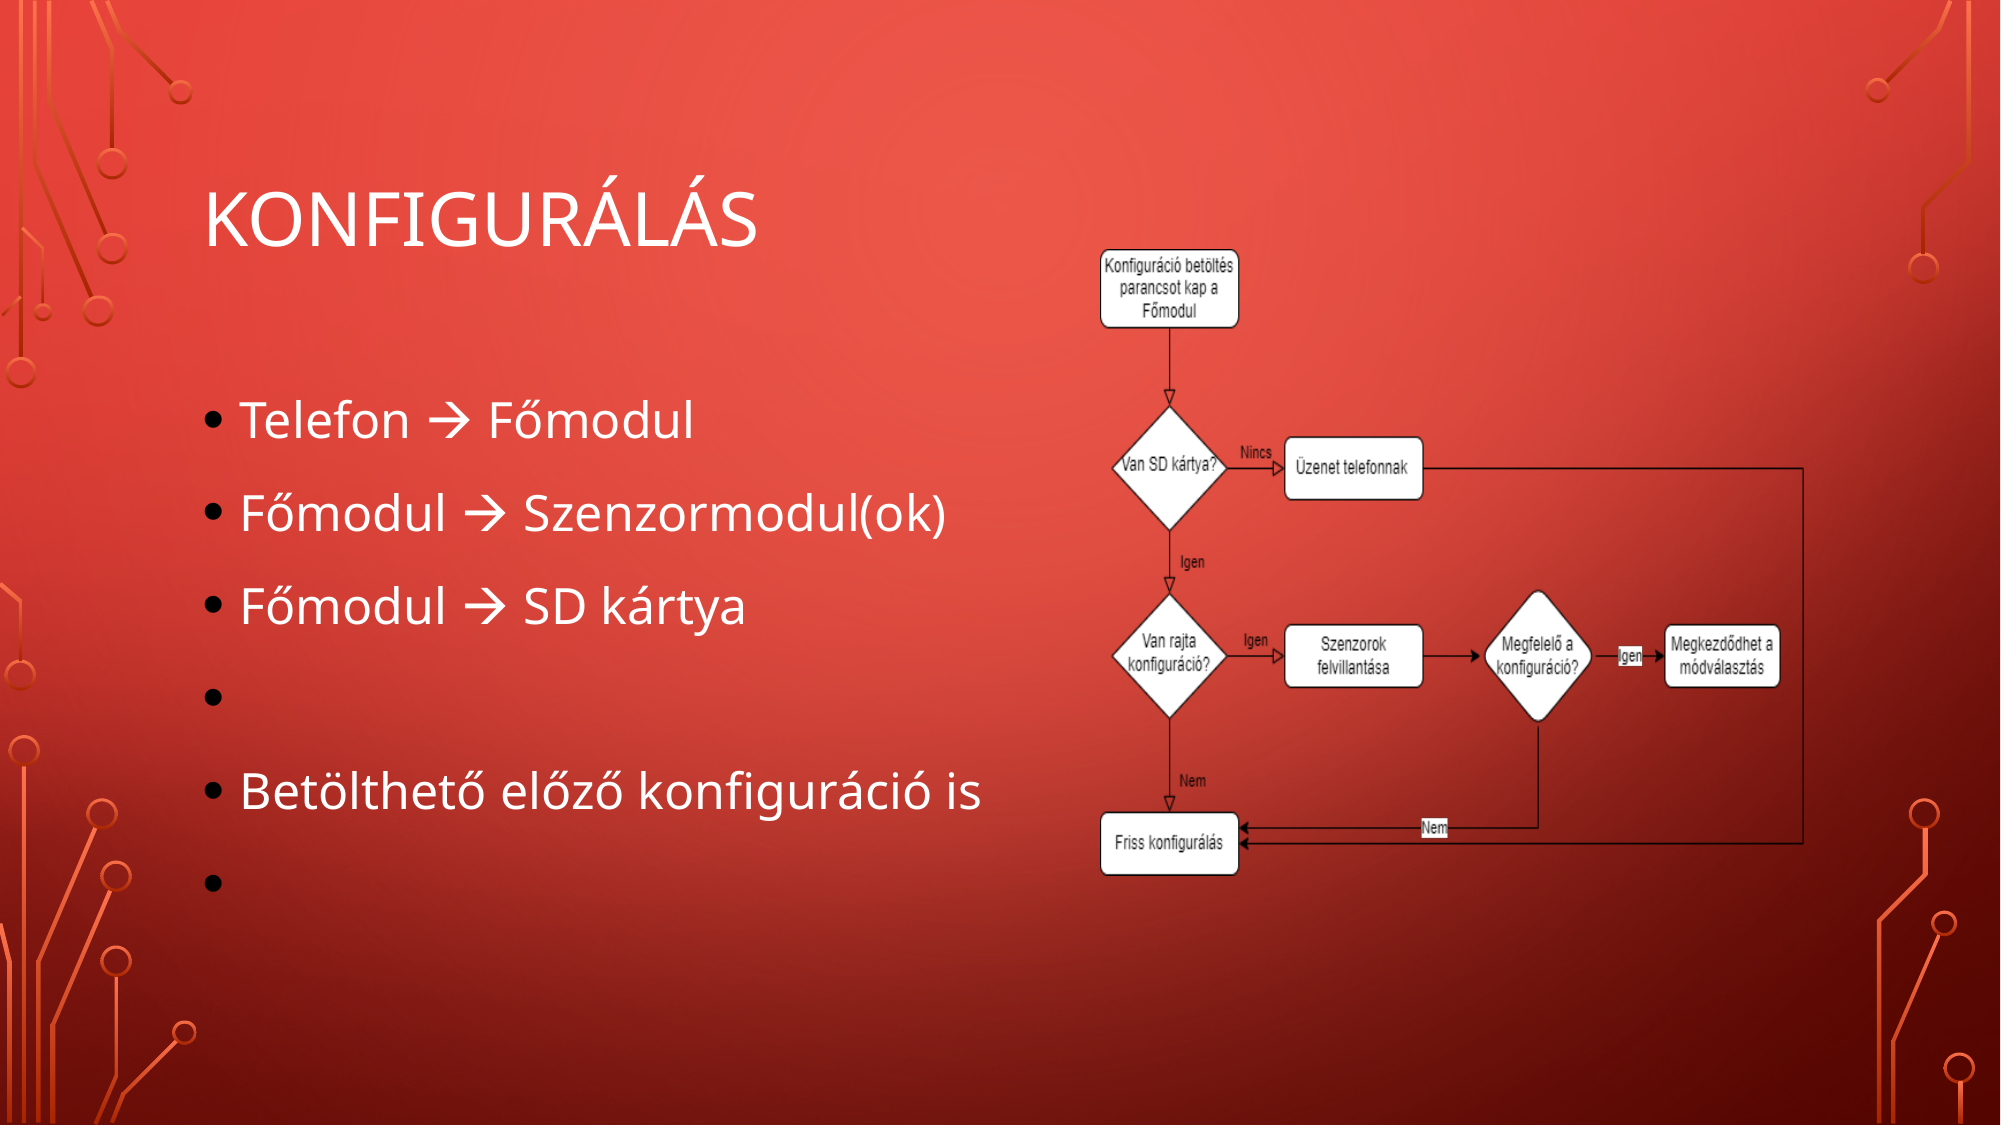

# Konfigurálás
Telefon  Főmodul
Főmodul  Szenzormodul(ok)
Főmodul  SD kártya
Betölthető előző konfiguráció is